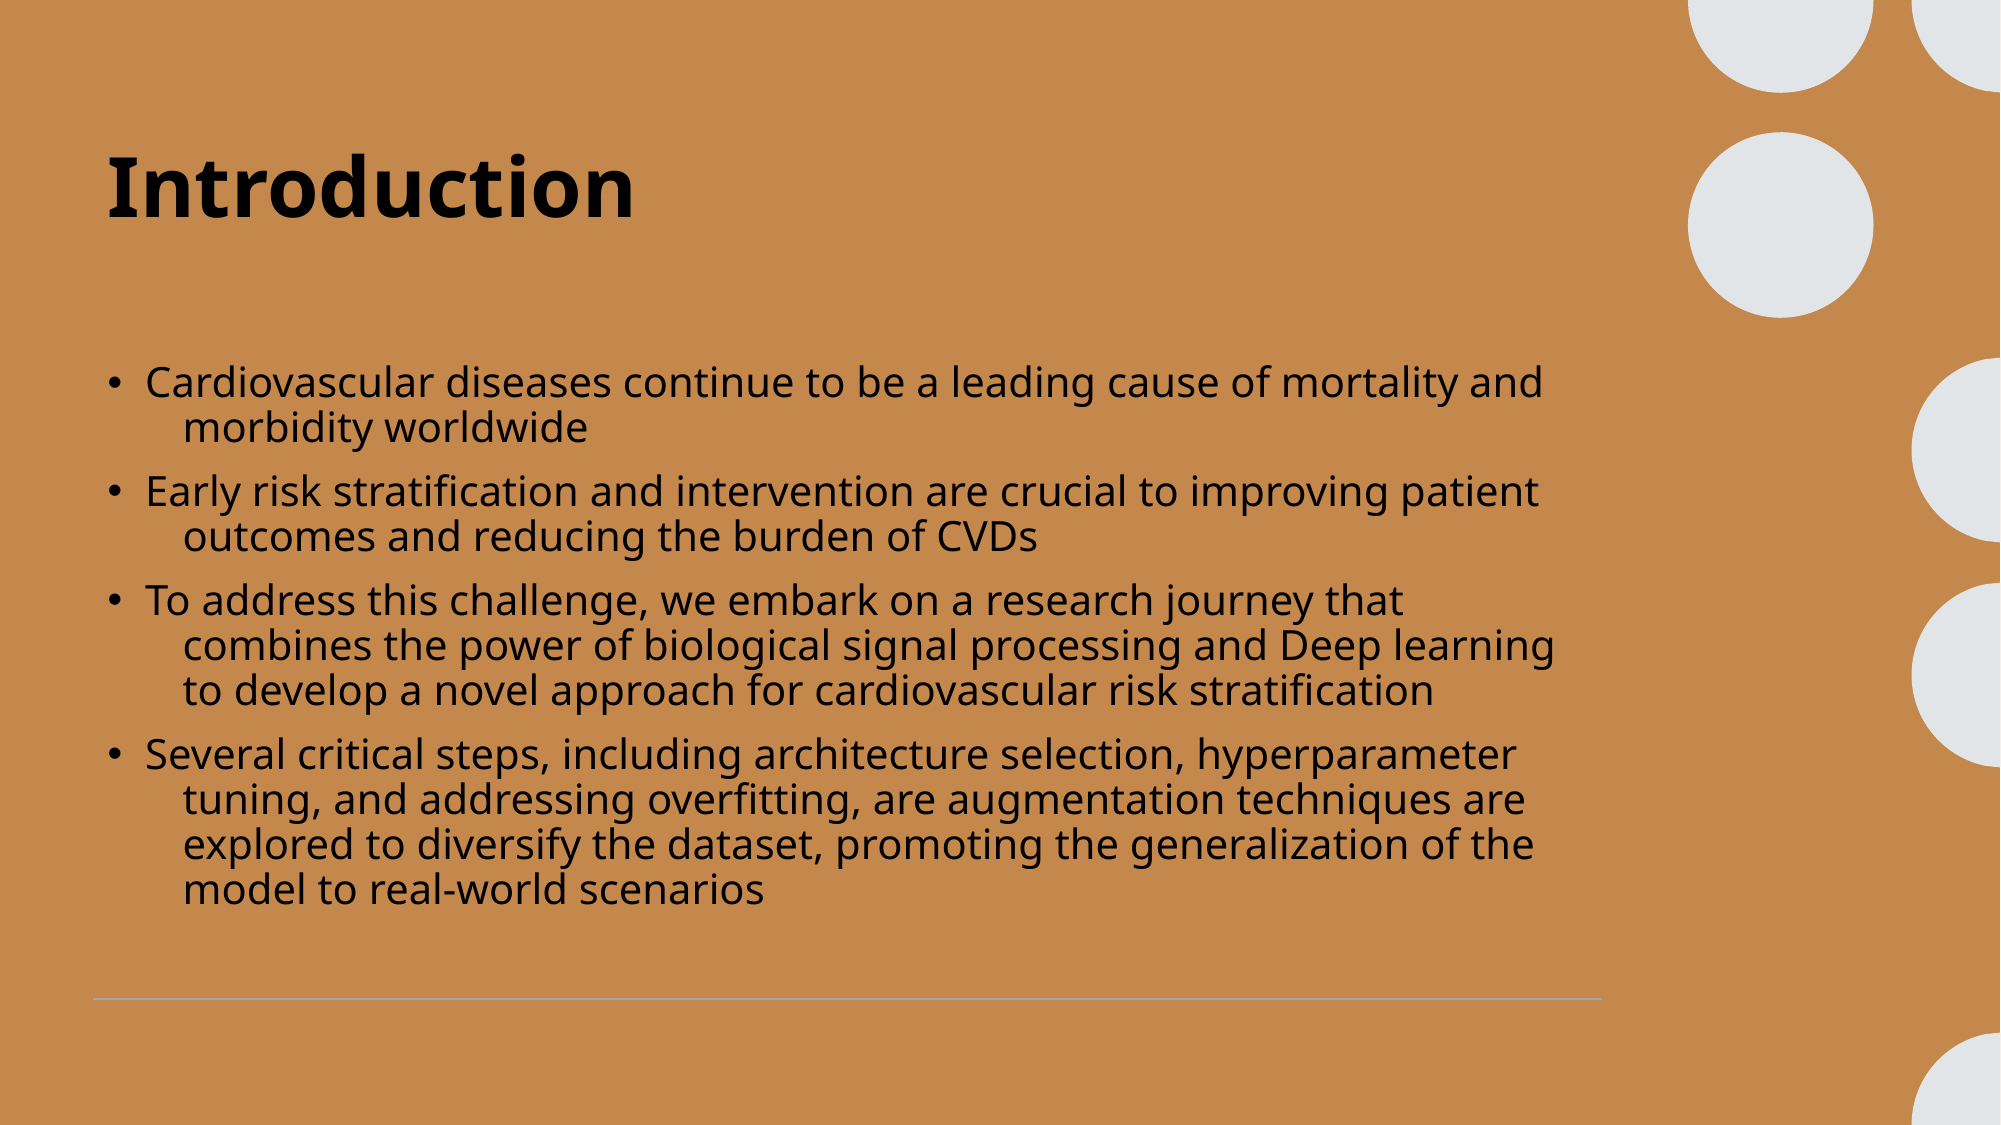

# Introduction
Cardiovascular diseases continue to be a leading cause of mortality and morbidity worldwide
Early risk stratification and intervention are crucial to improving patient outcomes and reducing the burden of CVDs
To address this challenge, we embark on a research journey that combines the power of biological signal processing and Deep learning to develop a novel approach for cardiovascular risk stratification
Several critical steps, including architecture selection, hyperparameter tuning, and addressing overfitting, are augmentation techniques are explored to diversify the dataset, promoting the generalization of the model to real-world scenarios